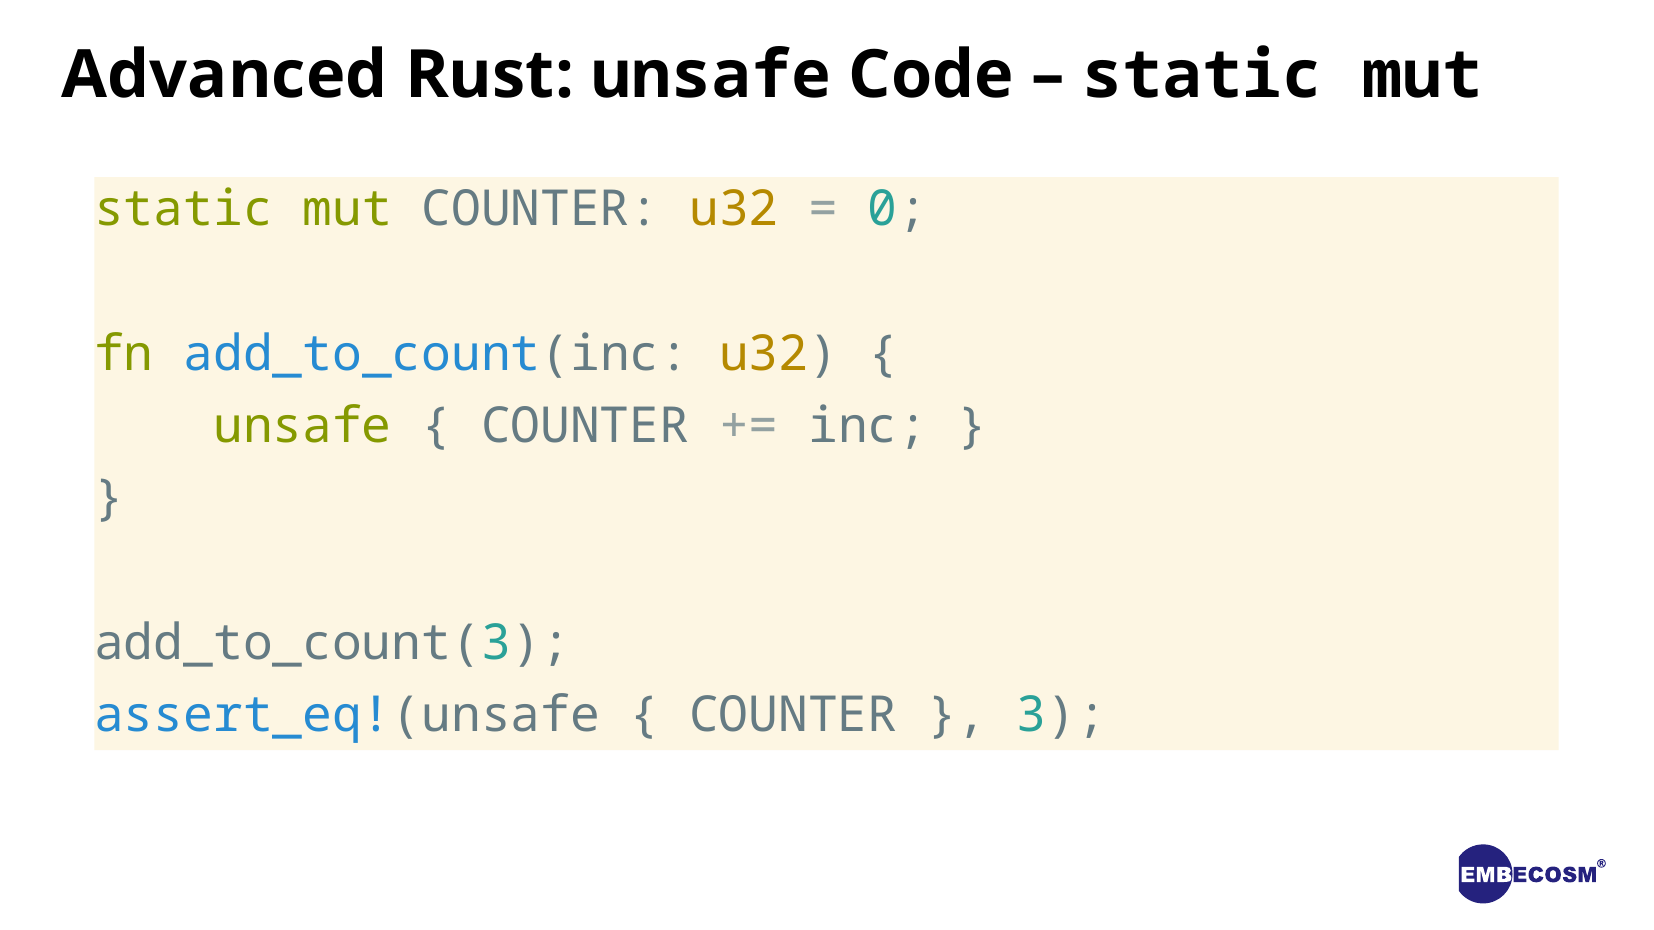

# Advanced Rust: unsafe Code – static mut
static mut COUNTER: u32 = 0;
fn add_to_count(inc: u32) {
 unsafe { COUNTER += inc; }
}
add_to_count(3);
assert_eq!(unsafe { COUNTER }, 3);